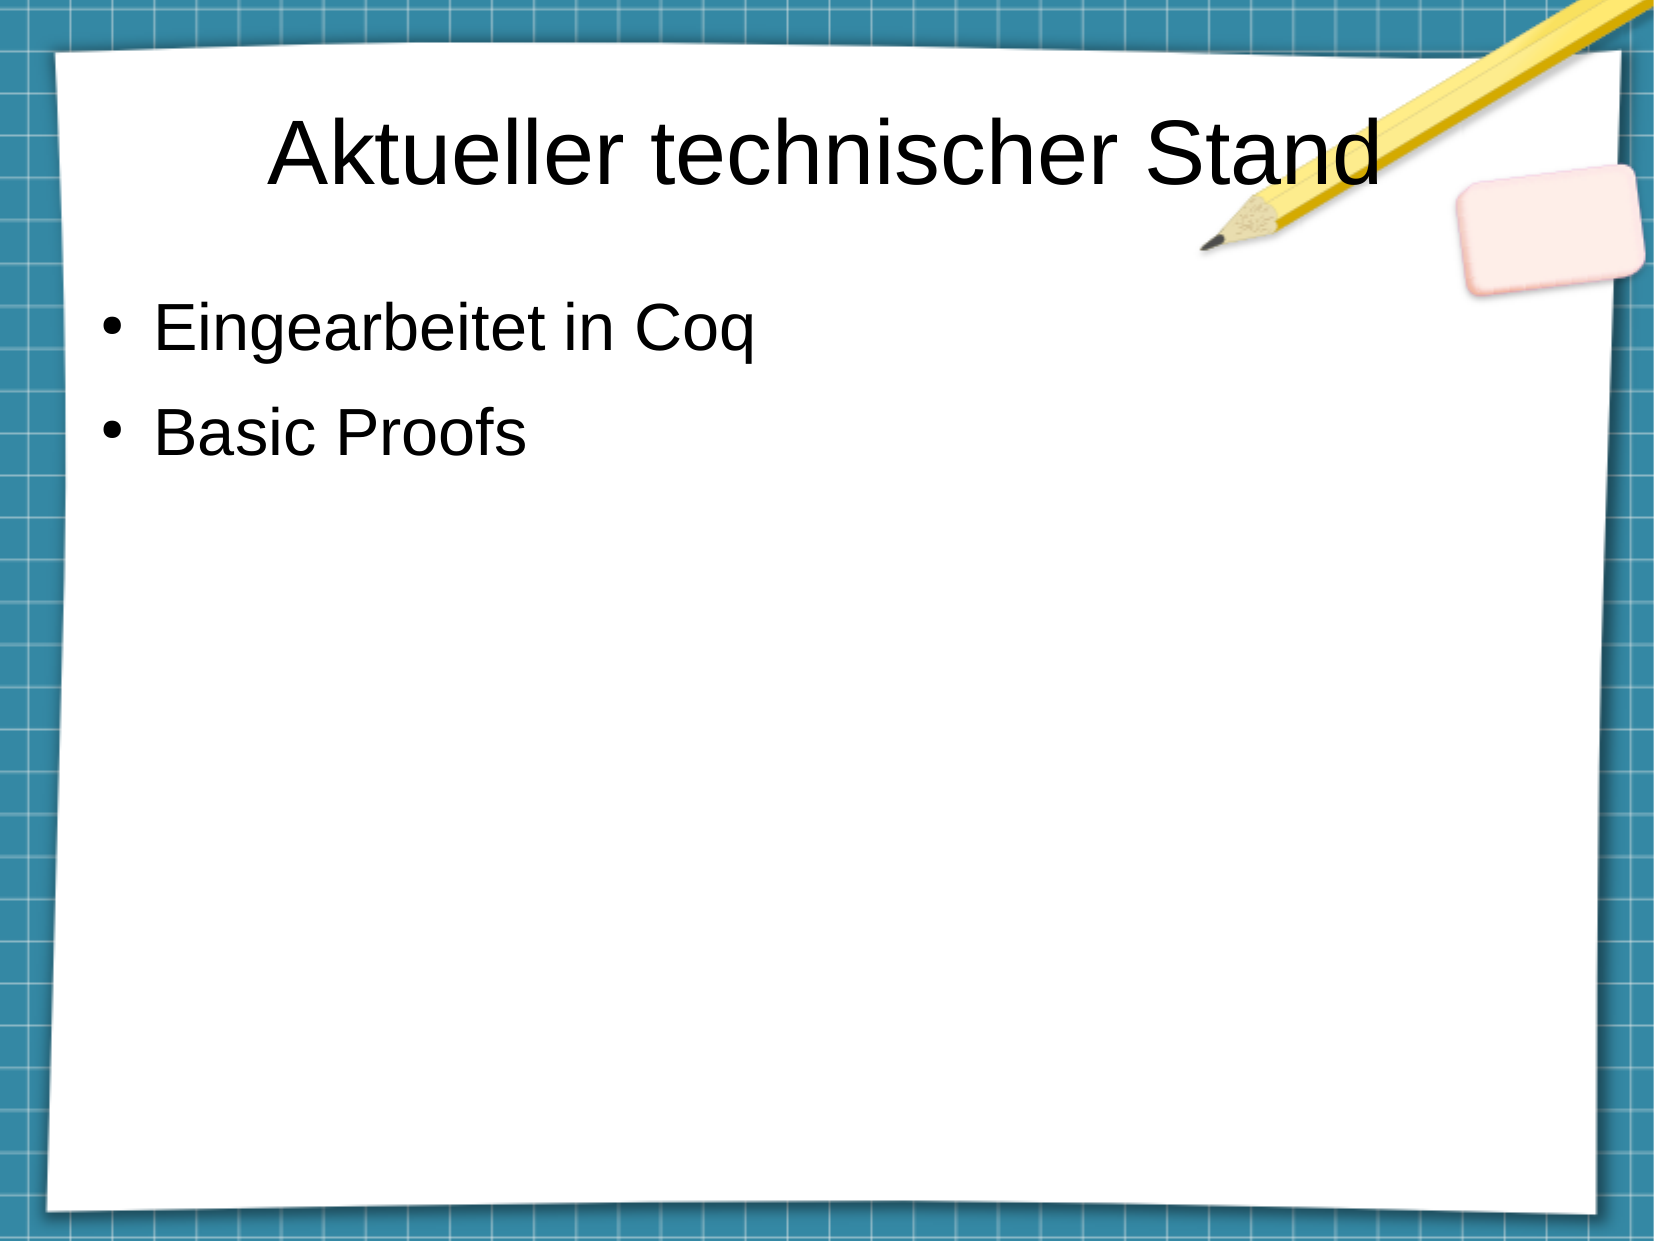

# Aktueller technischer Stand
Eingearbeitet in Coq
Basic Proofs